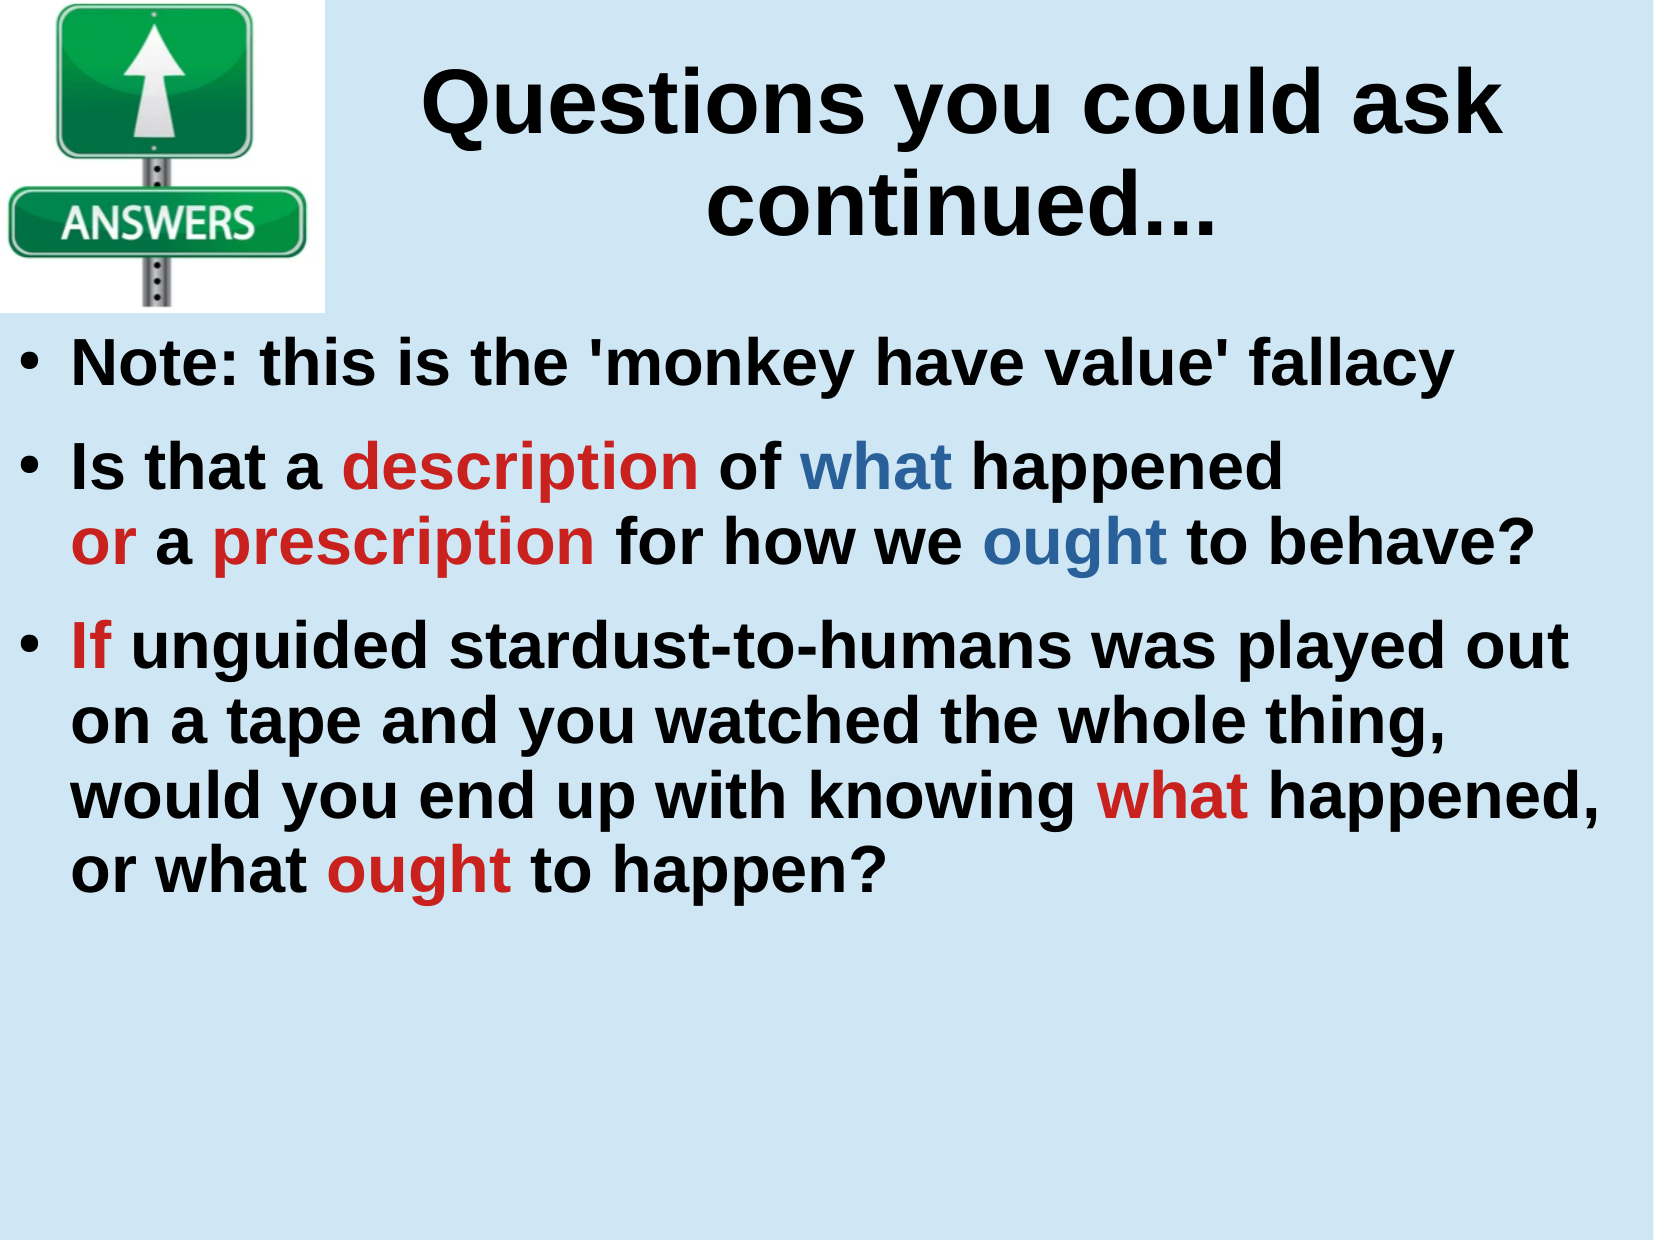

# Questions you could ask continued...
Note: this is the 'monkey have value' fallacy
Is that a description of what happened
or a prescription for how we ought to behave?
If unguided stardust-to-humans was played out on a tape and you watched the whole thing, would you end up with knowing what happened, or what ought to happen?